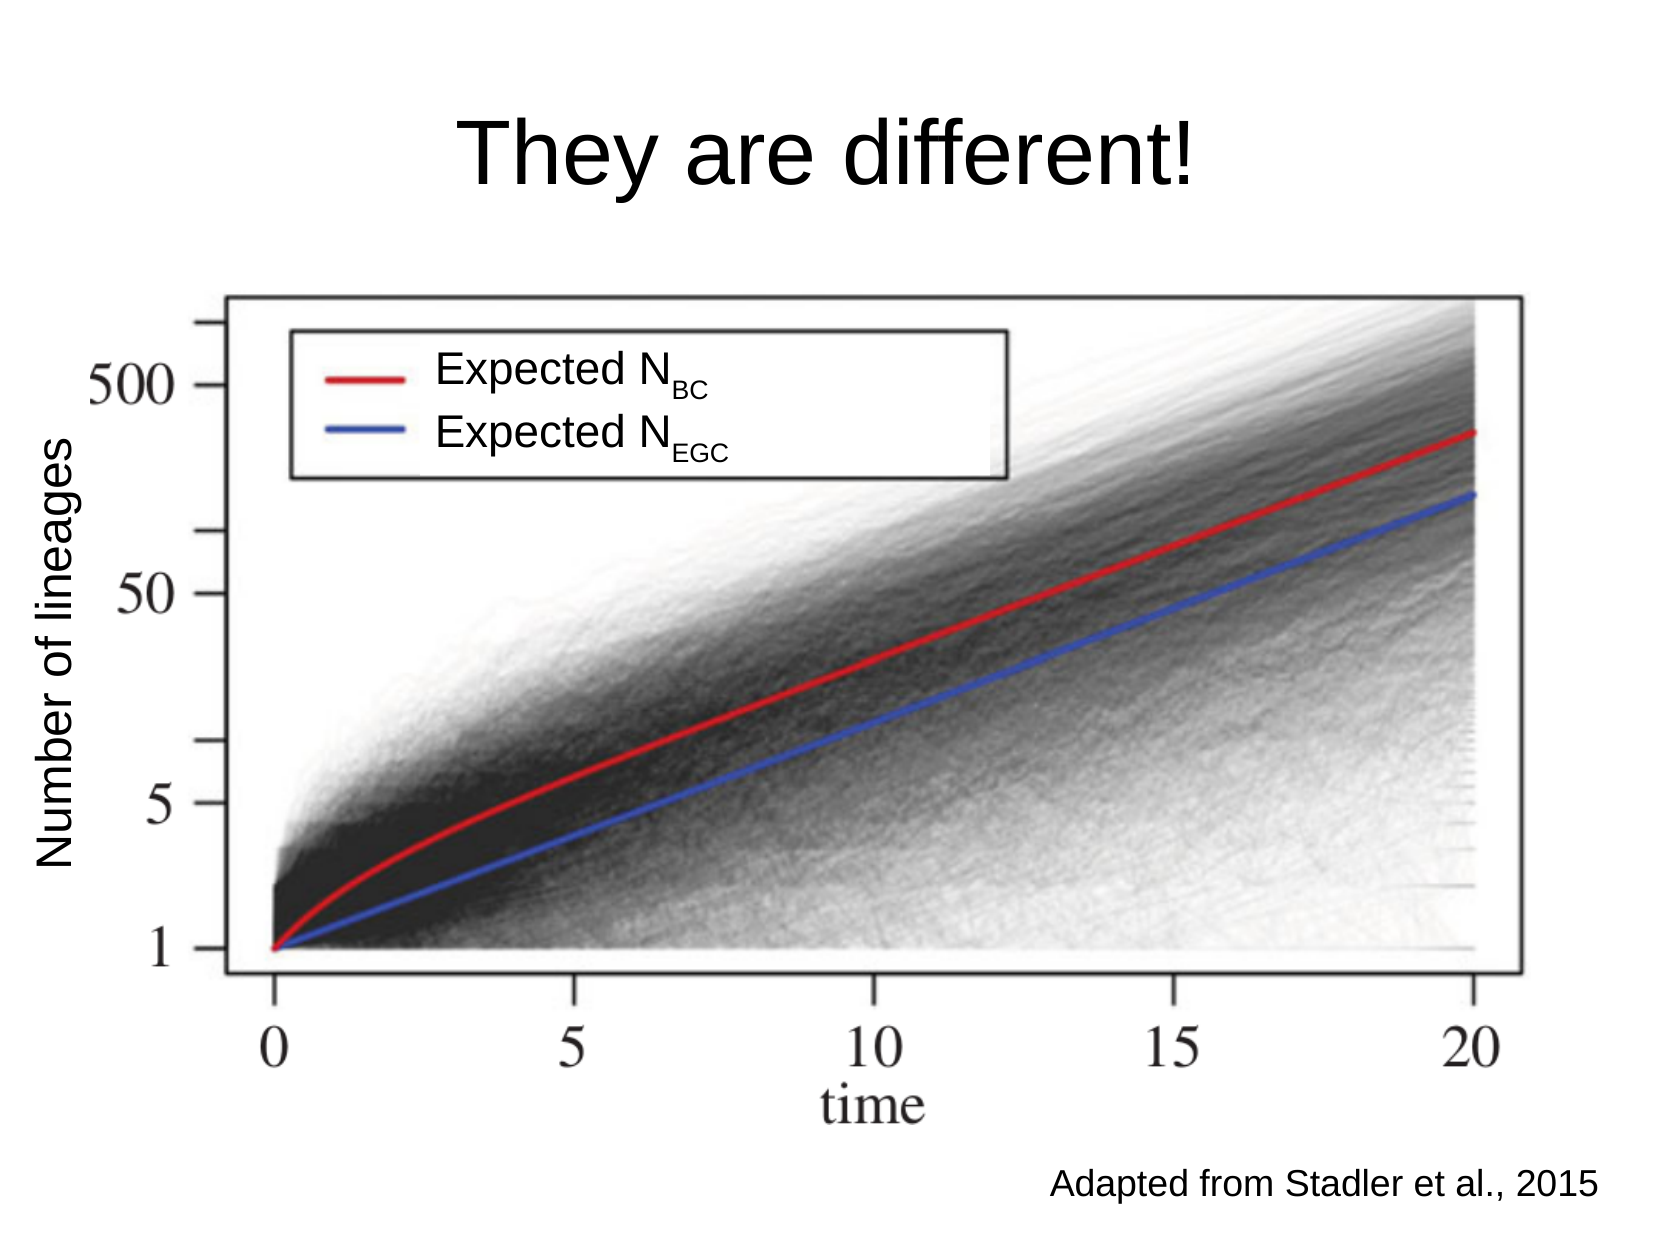

# They are different!
Expected NBC
Expected NEGC
Number of lineages
Adapted from Stadler et al., 2015